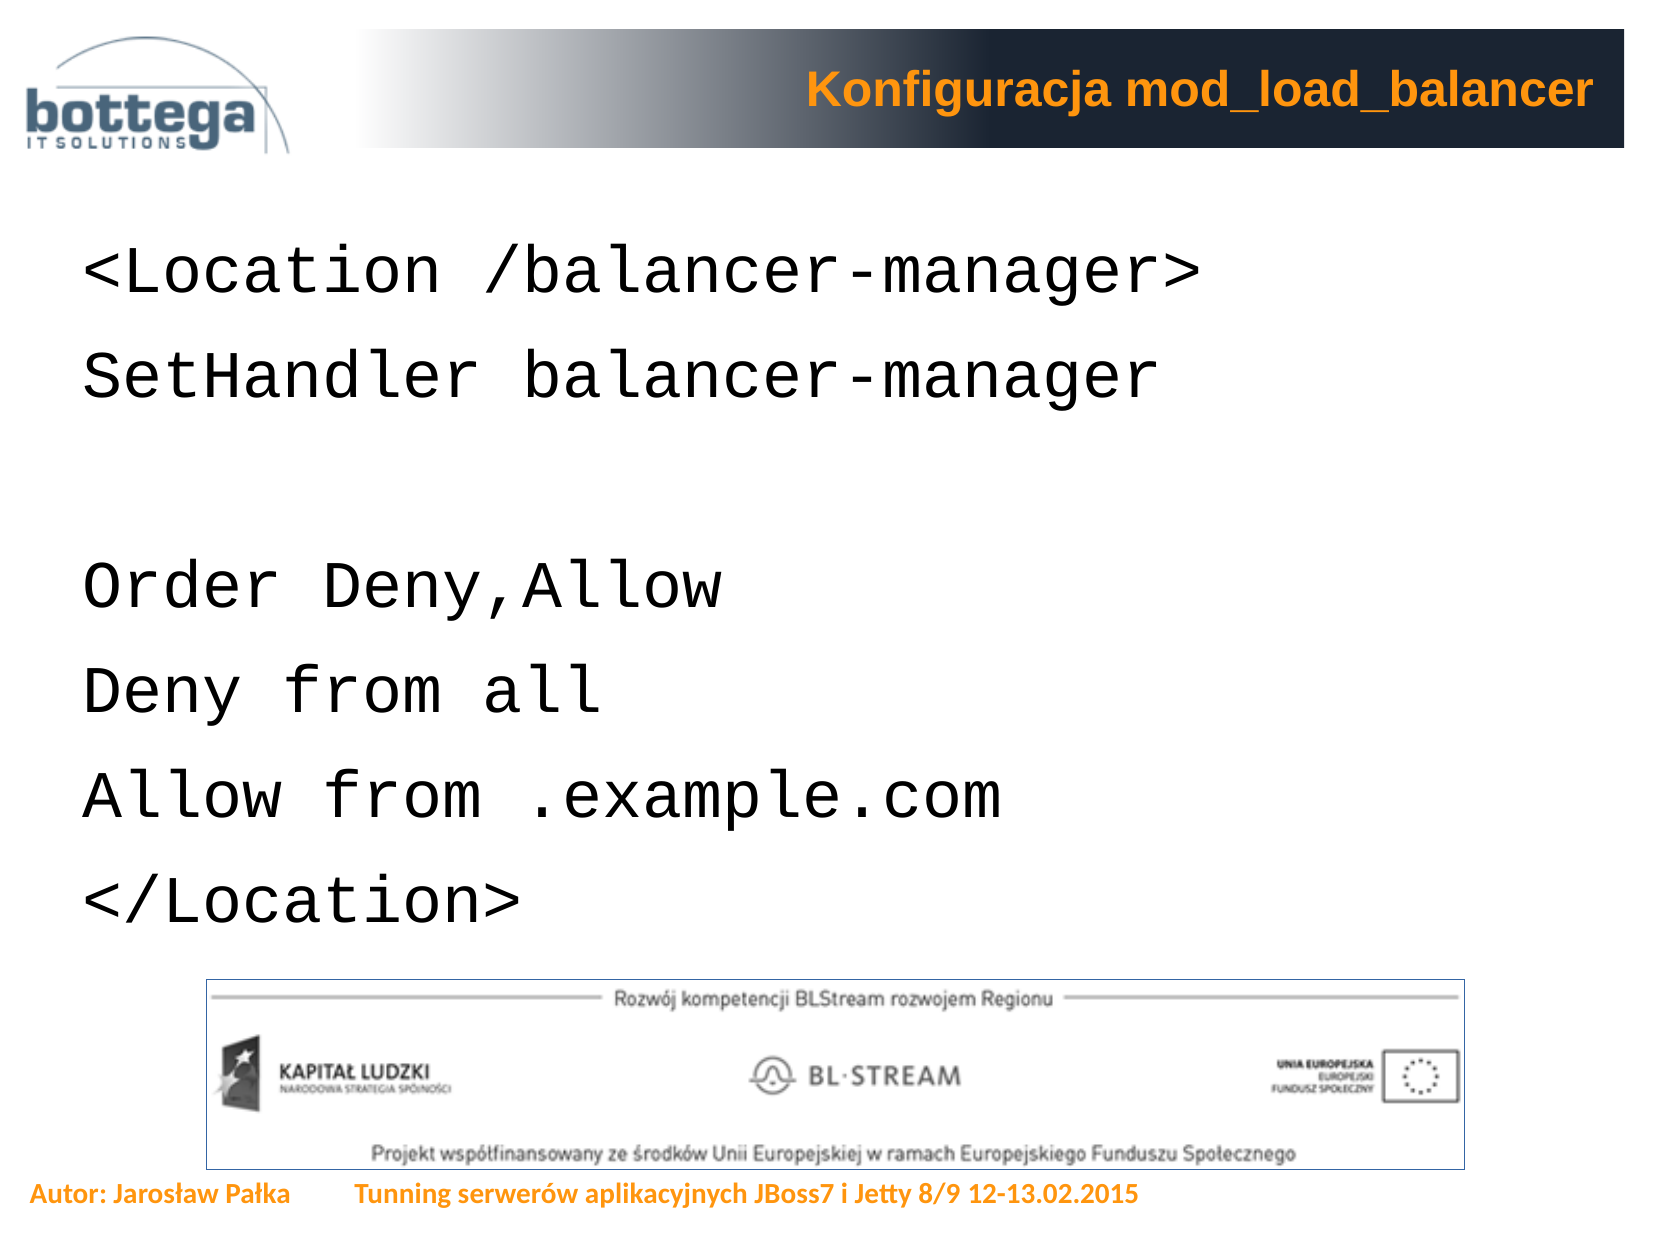

# Konfiguracja mod_load_balancer
<Location /balancer-manager>
SetHandler balancer-manager
Order Deny,Allow
Deny from all
Allow from .example.com
</Location>